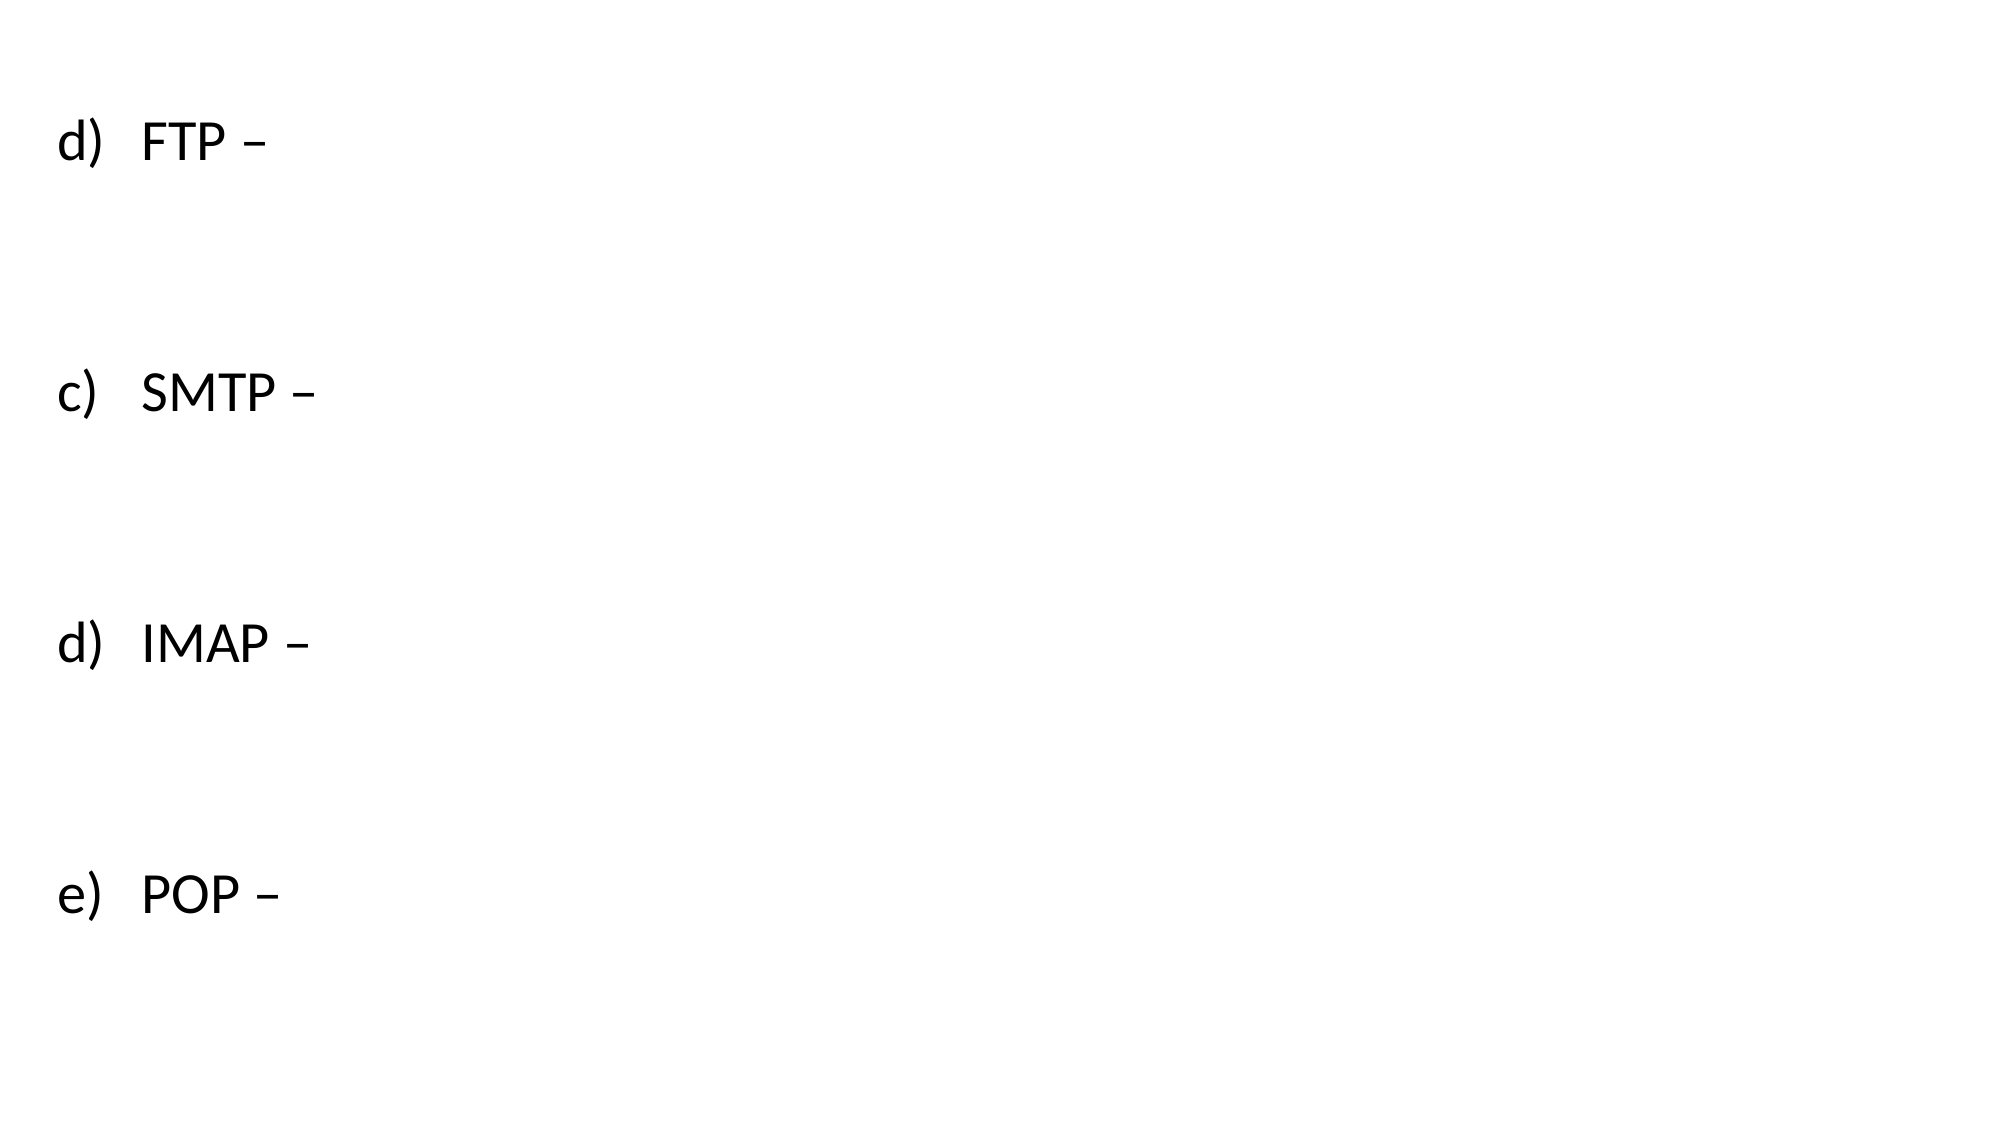

# FTP –
SMTP –
IMAP –
POP –